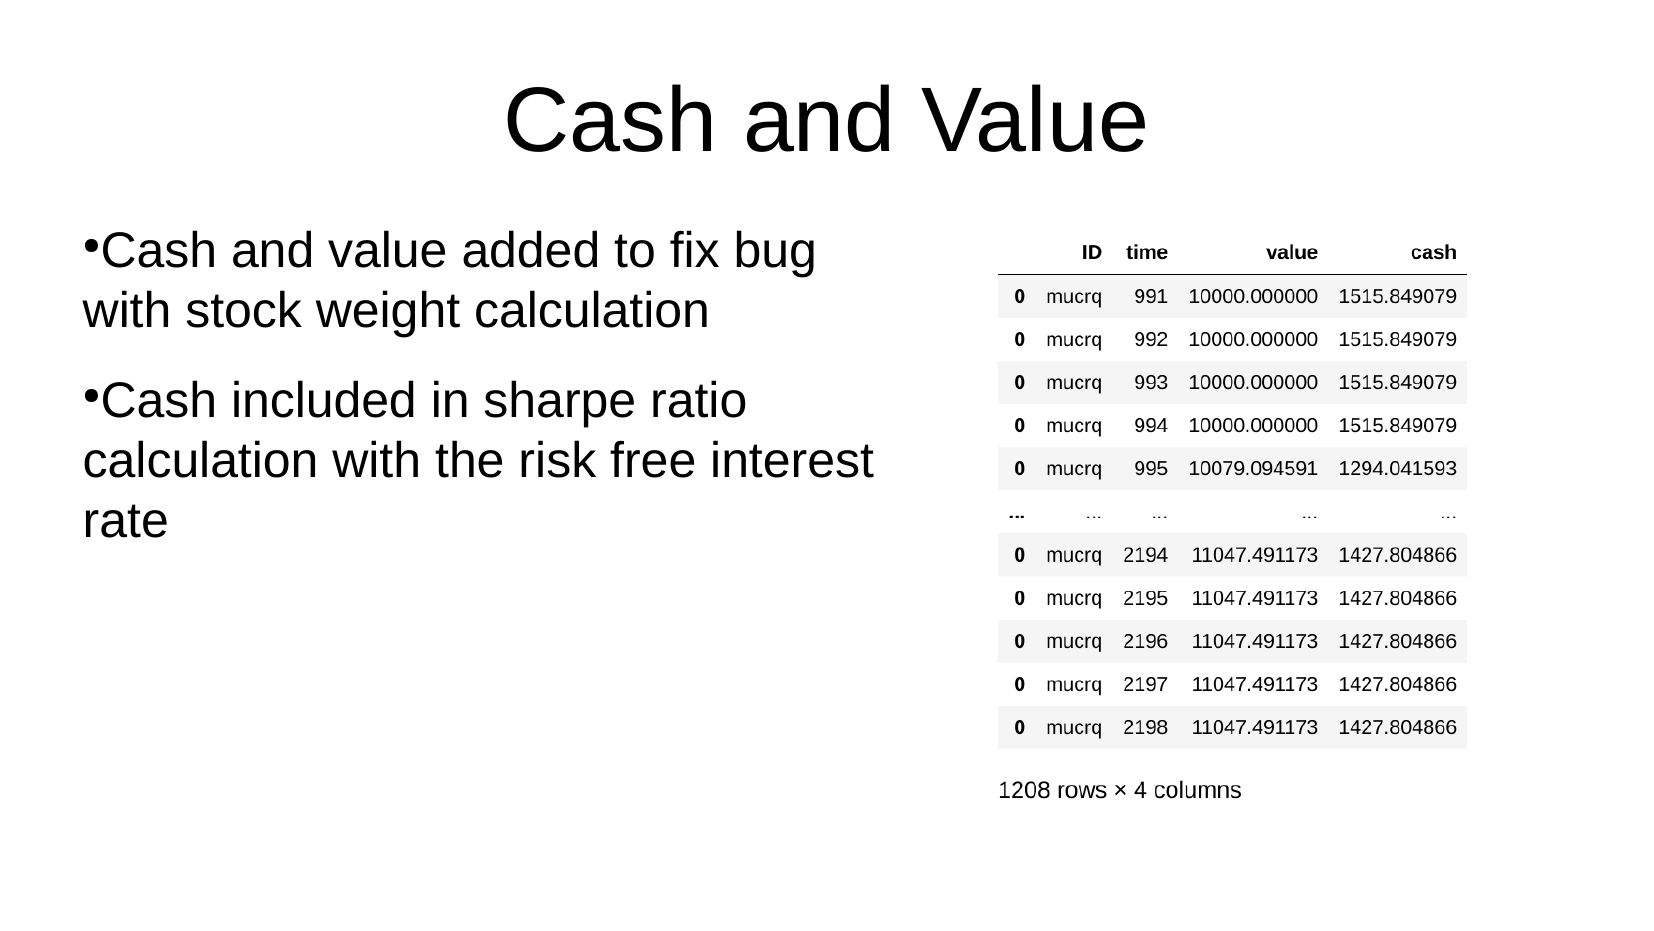

# Cash and Value
Cash and value added to fix bug with stock weight calculation
Cash included in sharpe ratio calculation with the risk free interest rate